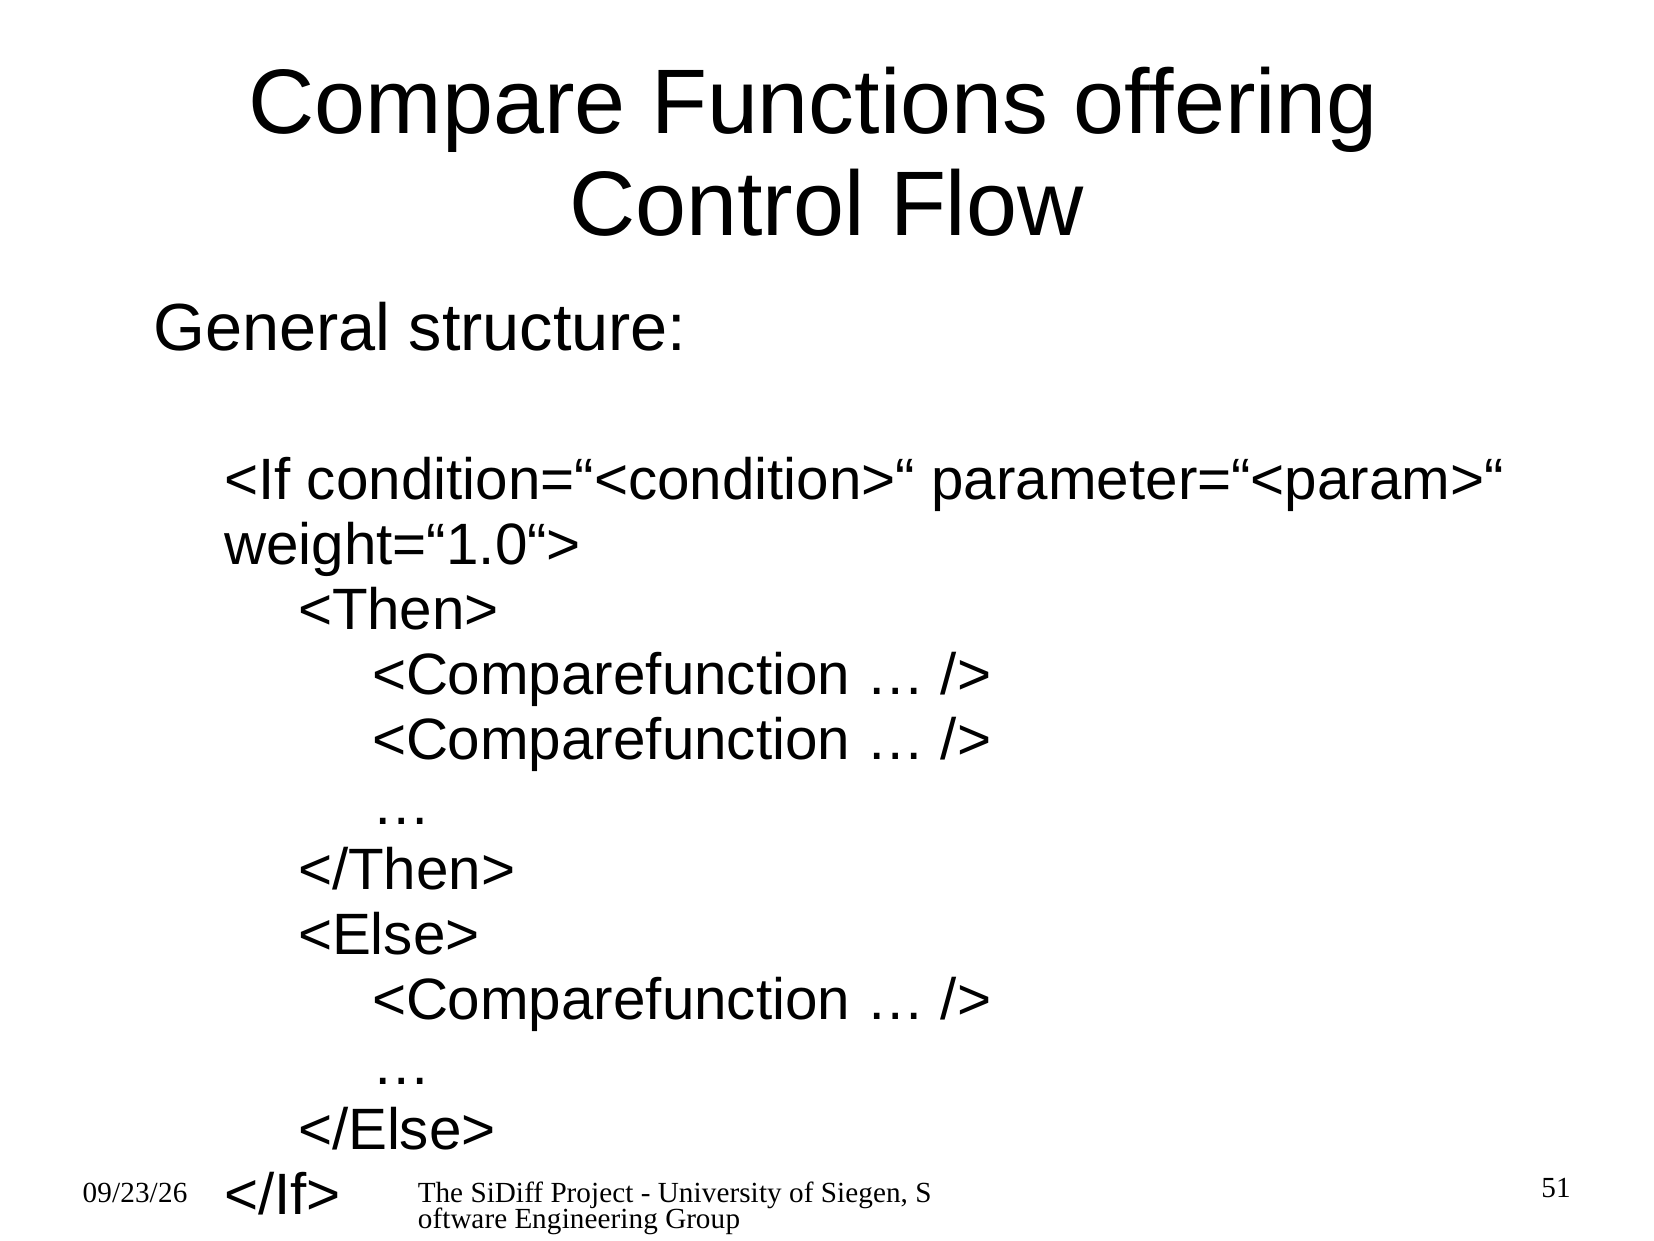

# Compare Functions offering Control Flow
General structure:
<If condition=“<condition>“ parameter=“<param>“ weight=“1.0“>
	<Then>
		<Comparefunction … />
		<Comparefunction … />
		…
	</Then>
	<Else>
		<Comparefunction … />
		…
	</Else>
</If>
51
The SiDiff Project - University of Siegen, Software Engineering Group